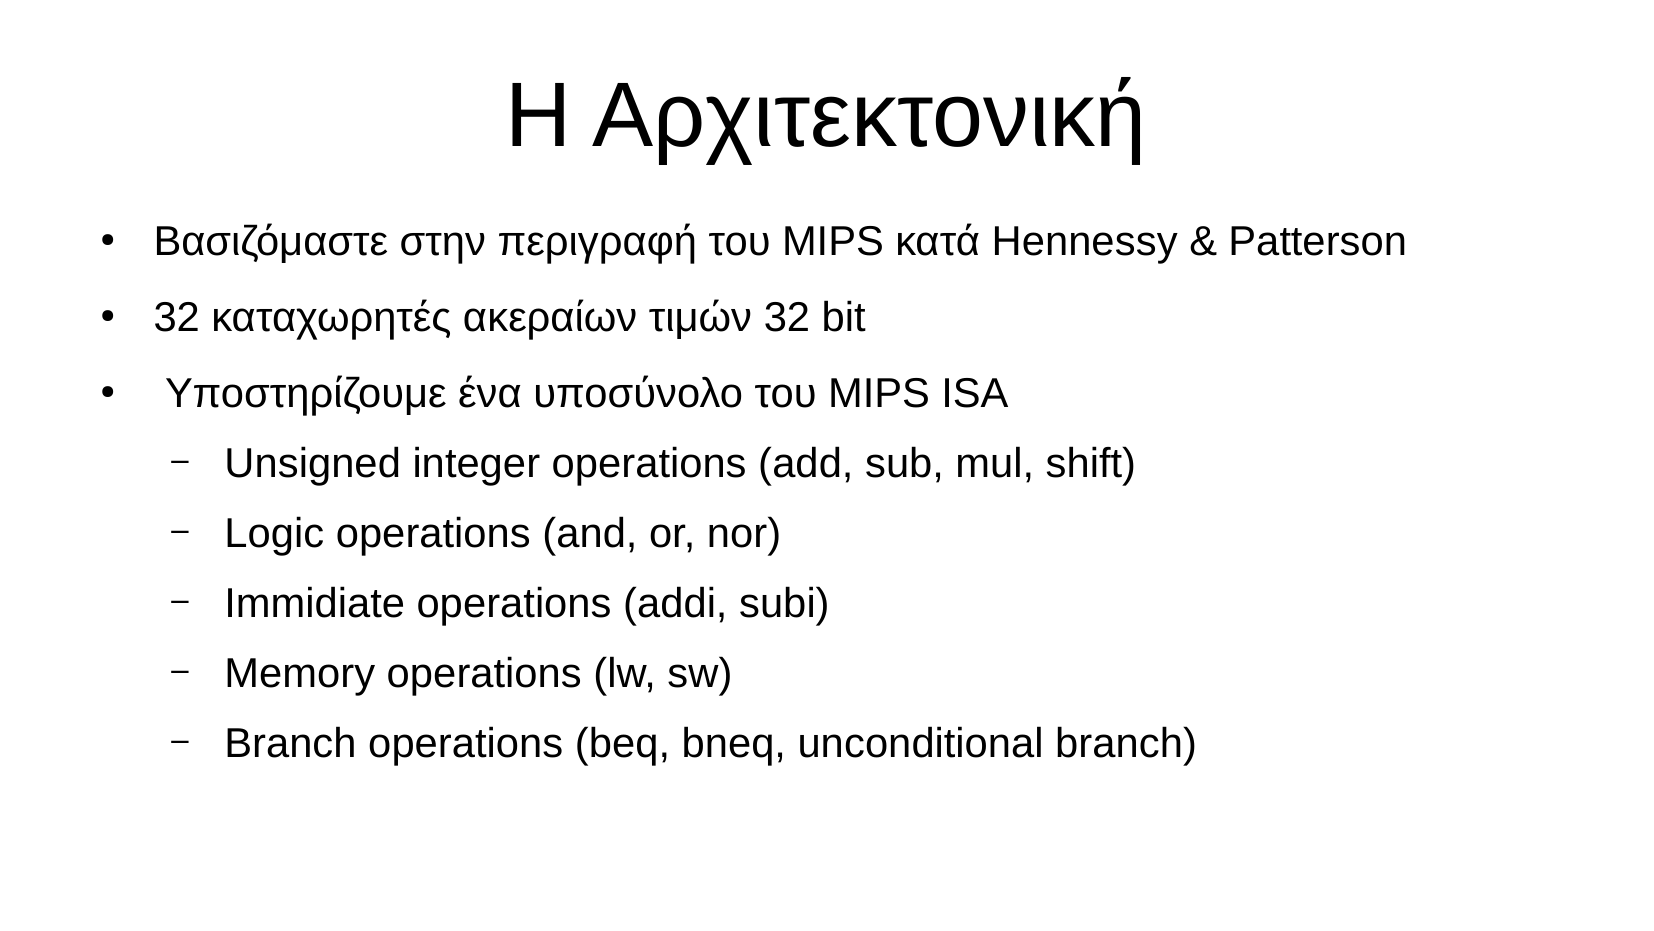

# Η Αρχιτεκτονική
Βασιζόμαστε στην περιγραφή του MIPS κατά Hennessy & Patterson
32 καταχωρητές ακεραίων τιμών 32 bit
 Υποστηρίζουμε ένα υποσύνολο του MIPS ISA
Unsigned integer operations (add, sub, mul, shift)
Logic operations (and, or, nor)
Immidiate operations (addi, subi)
Memory operations (lw, sw)
Branch operations (beq, bneq, unconditional branch)